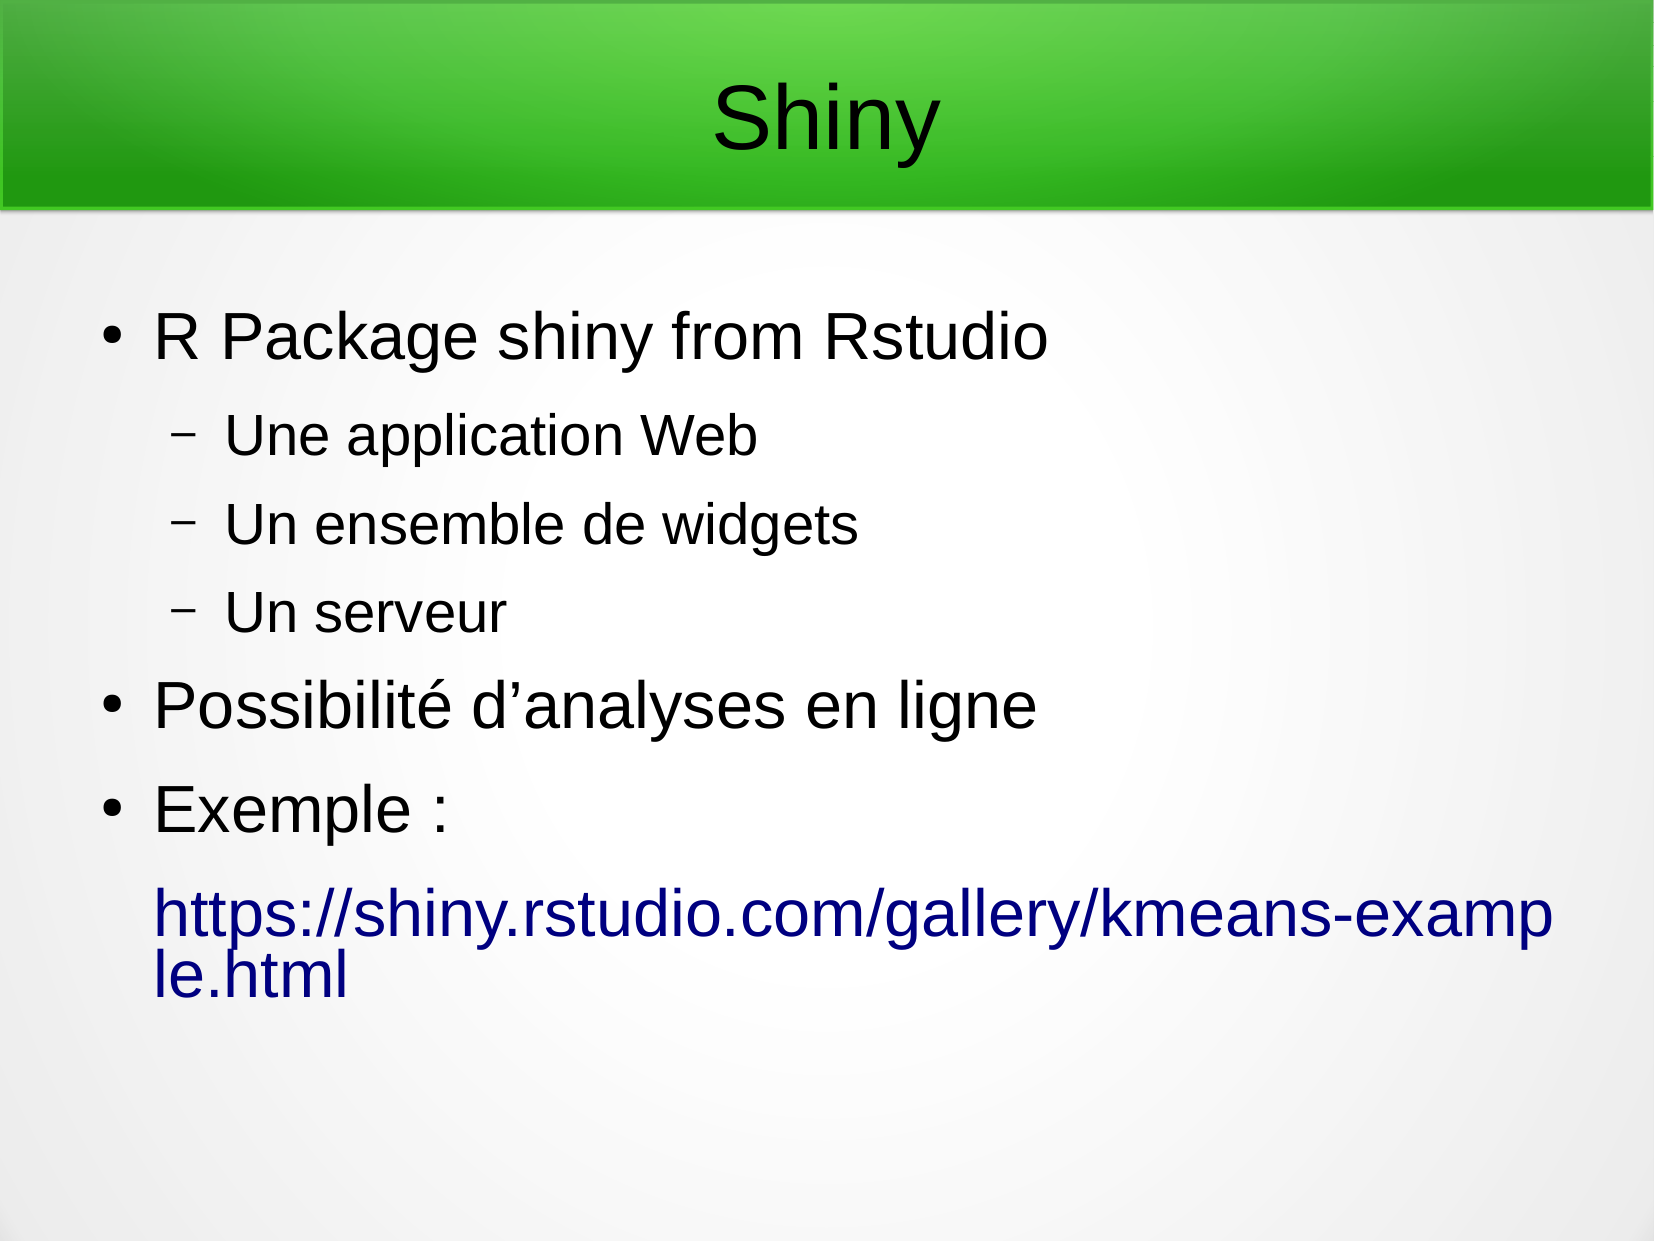

# Shiny
R Package shiny from Rstudio
Une application Web
Un ensemble de widgets
Un serveur
Possibilité d’analyses en ligne
Exemple :
https://shiny.rstudio.com/gallery/kmeans-example.html